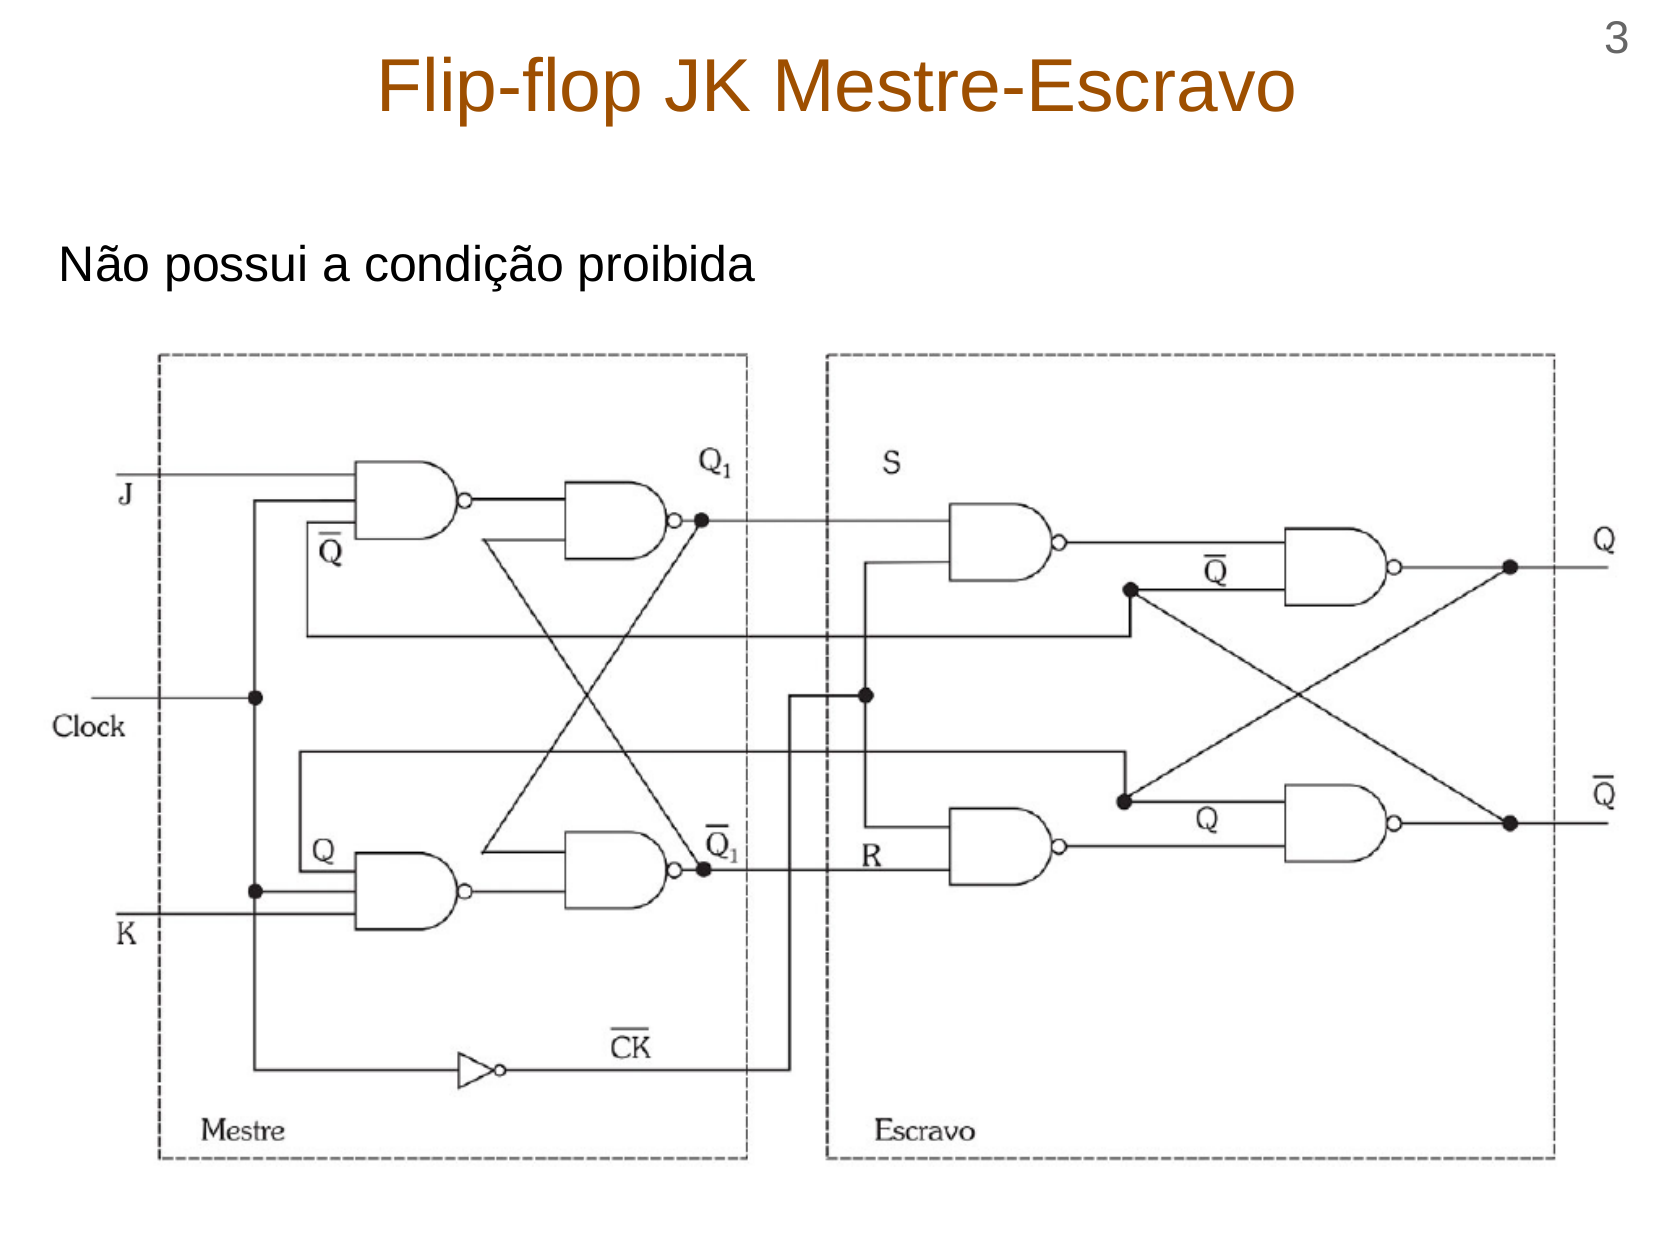

3
# Flip-flop JK Mestre-Escravo
Não possui a condição proibida